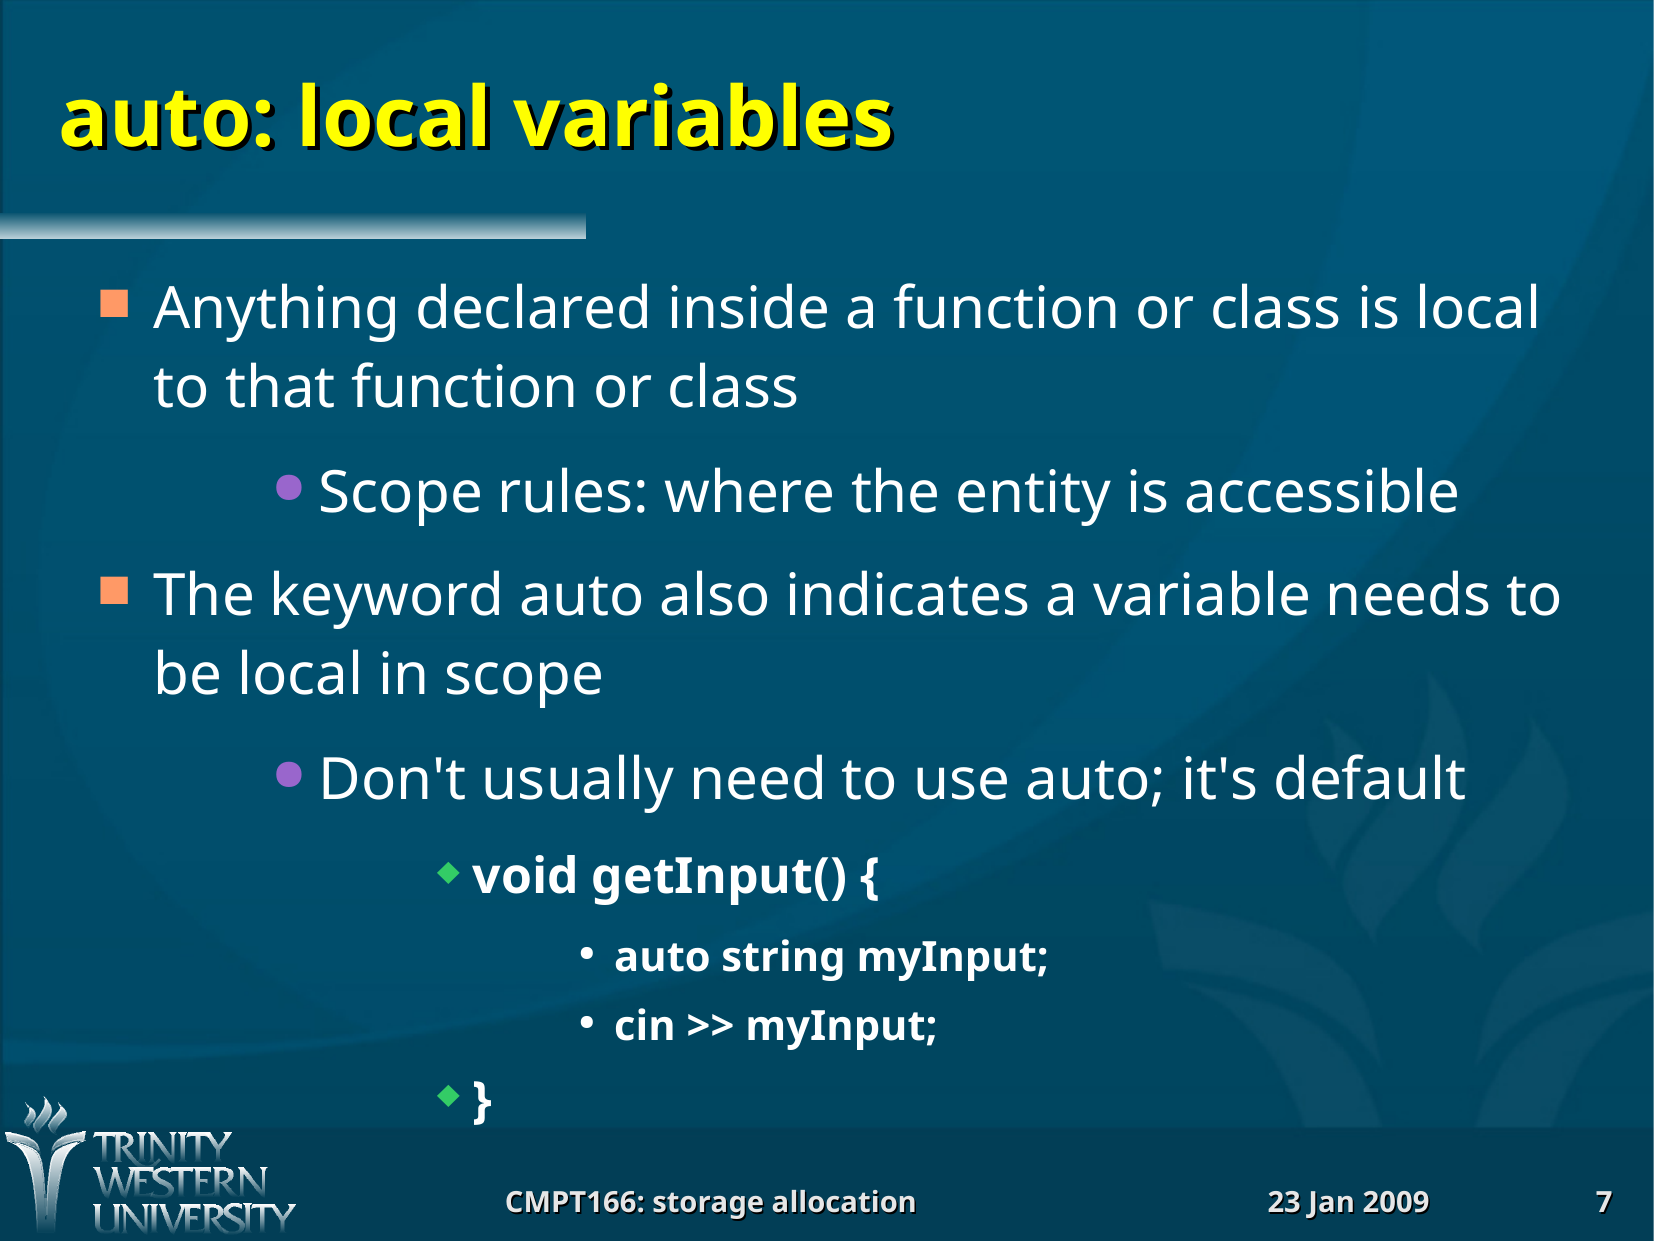

# auto: local variables
Anything declared inside a function or class is local to that function or class
Scope rules: where the entity is accessible
The keyword auto also indicates a variable needs to be local in scope
Don't usually need to use auto; it's default
void getInput() {
auto string myInput;
cin >> myInput;
}
CMPT166: storage allocation
23 Jan 2009
7